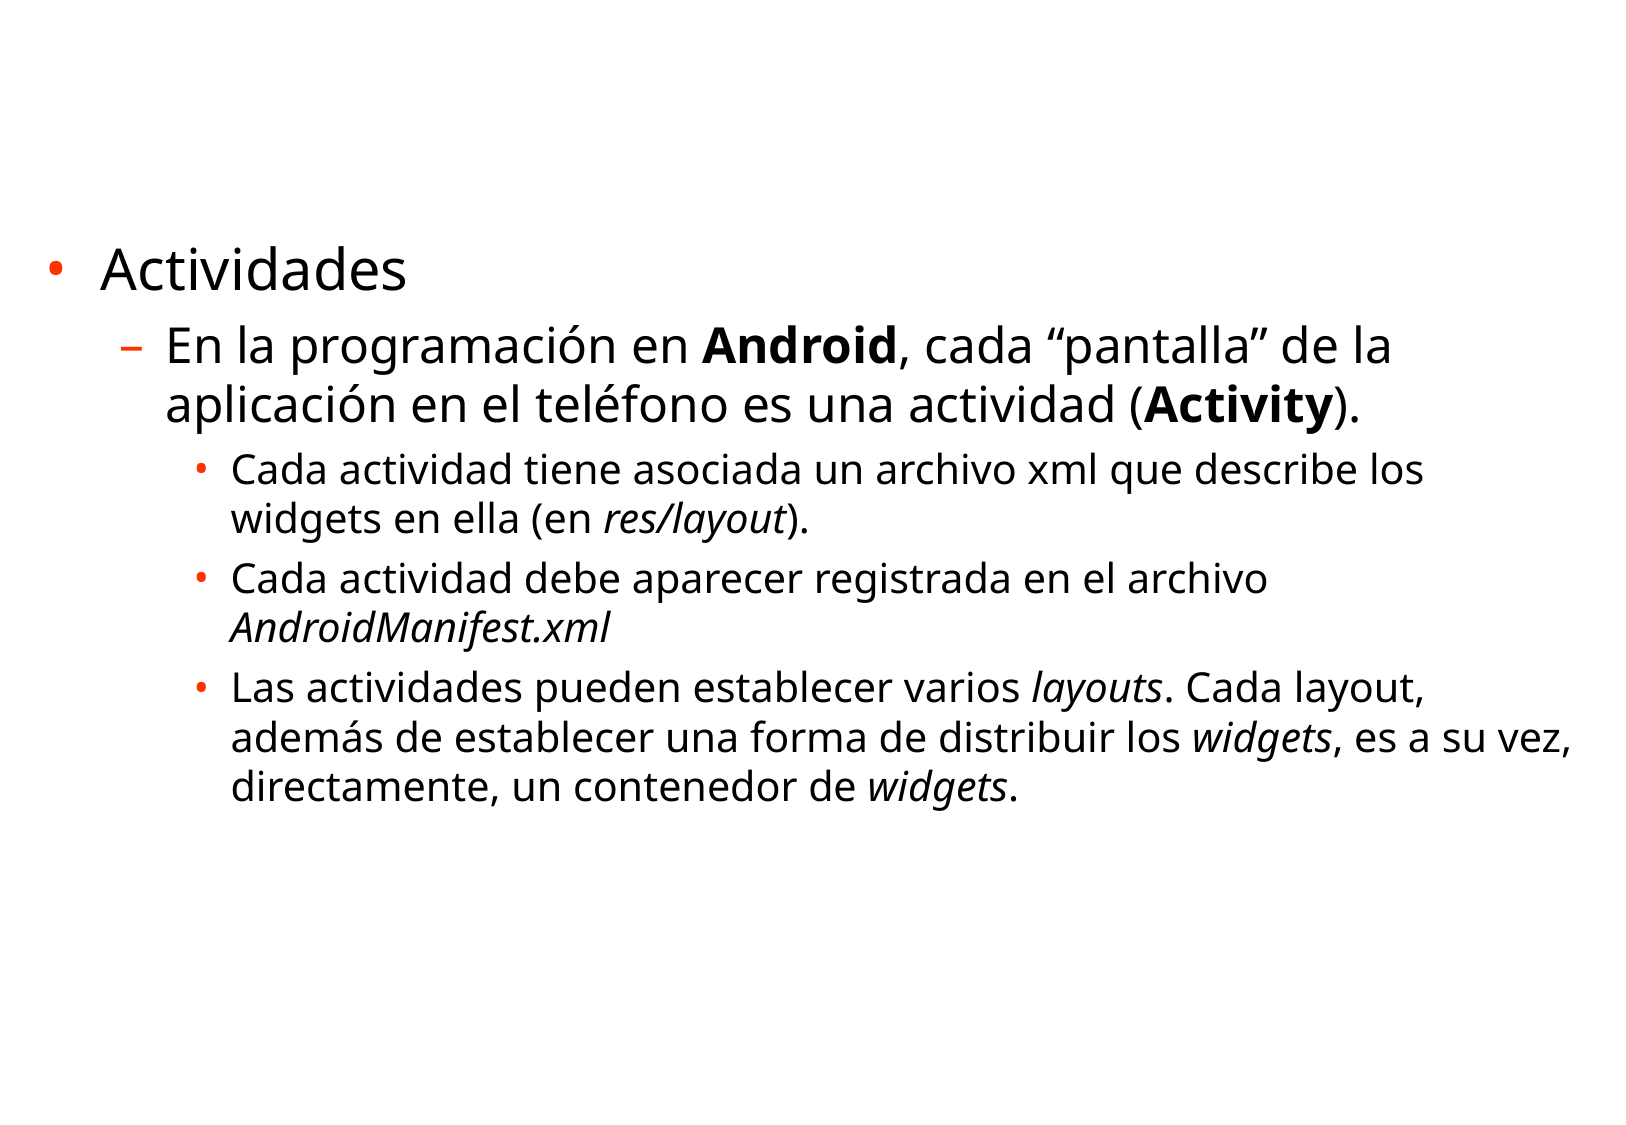

# Actividades
En la programación en Android, cada “pantalla” de la aplicación en el teléfono es una actividad (Activity).
Cada actividad tiene asociada un archivo xml que describe los widgets en ella (en res/layout).
Cada actividad debe aparecer registrada en el archivo AndroidManifest.xml
Las actividades pueden establecer varios layouts. Cada layout, además de establecer una forma de distribuir los widgets, es a su vez, directamente, un contenedor de widgets.